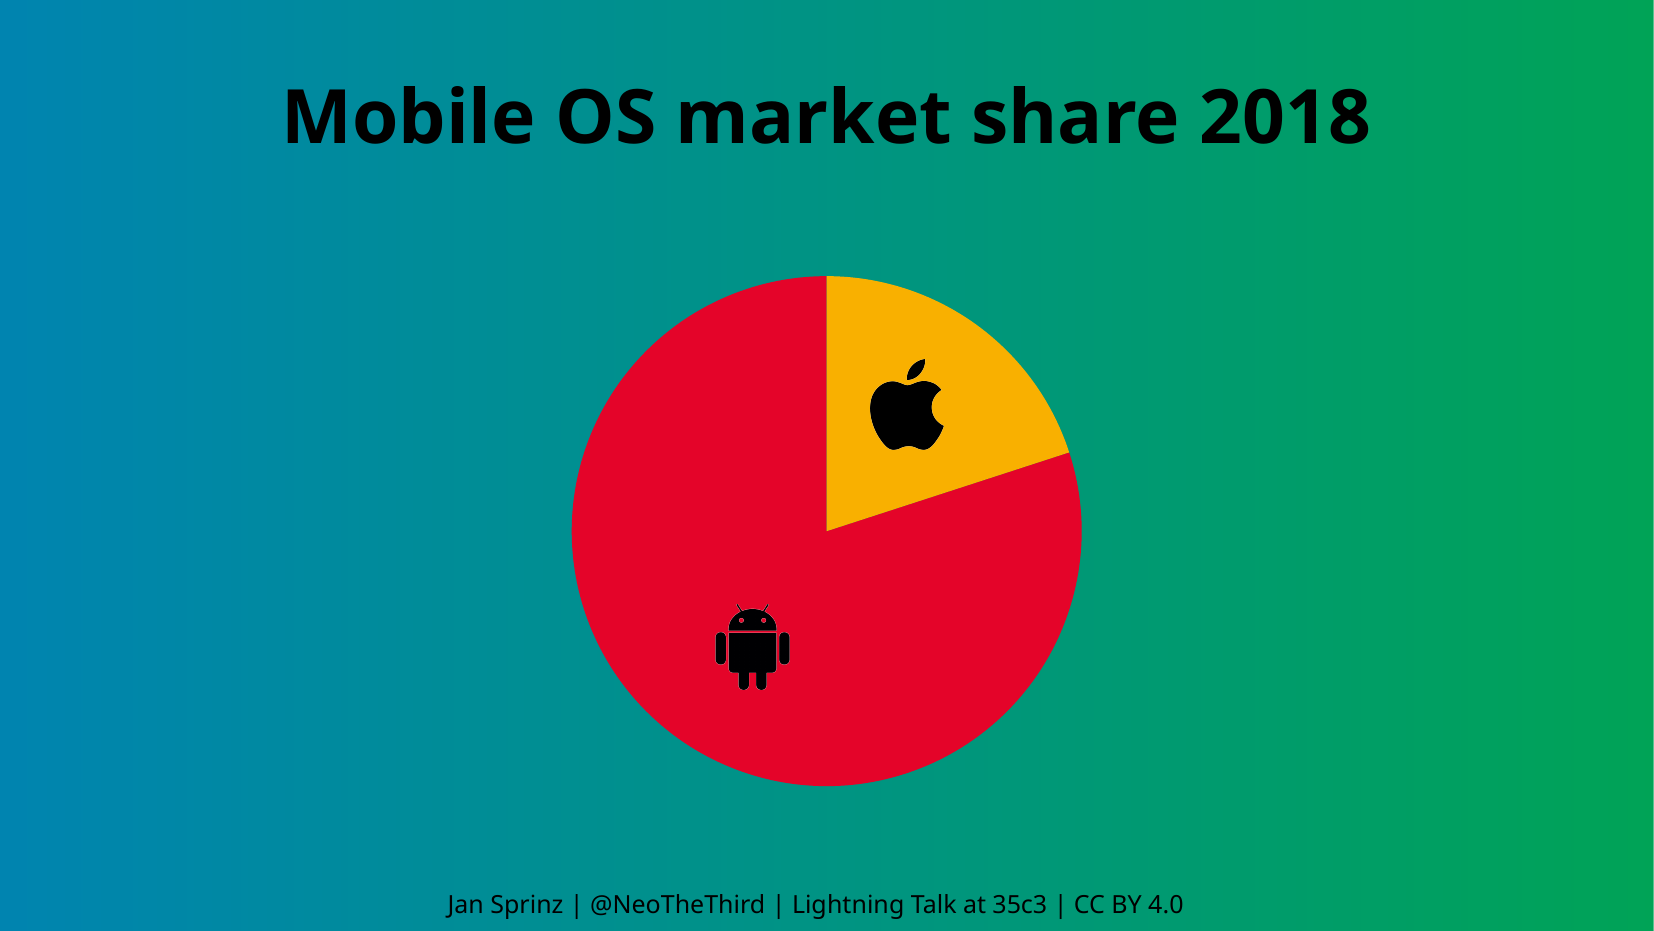

# Mobile OS market share 2018
### Chart
| Category | Column 1 |
|---|---|
| Android | 80.0 |
| iOS | 20.0 |